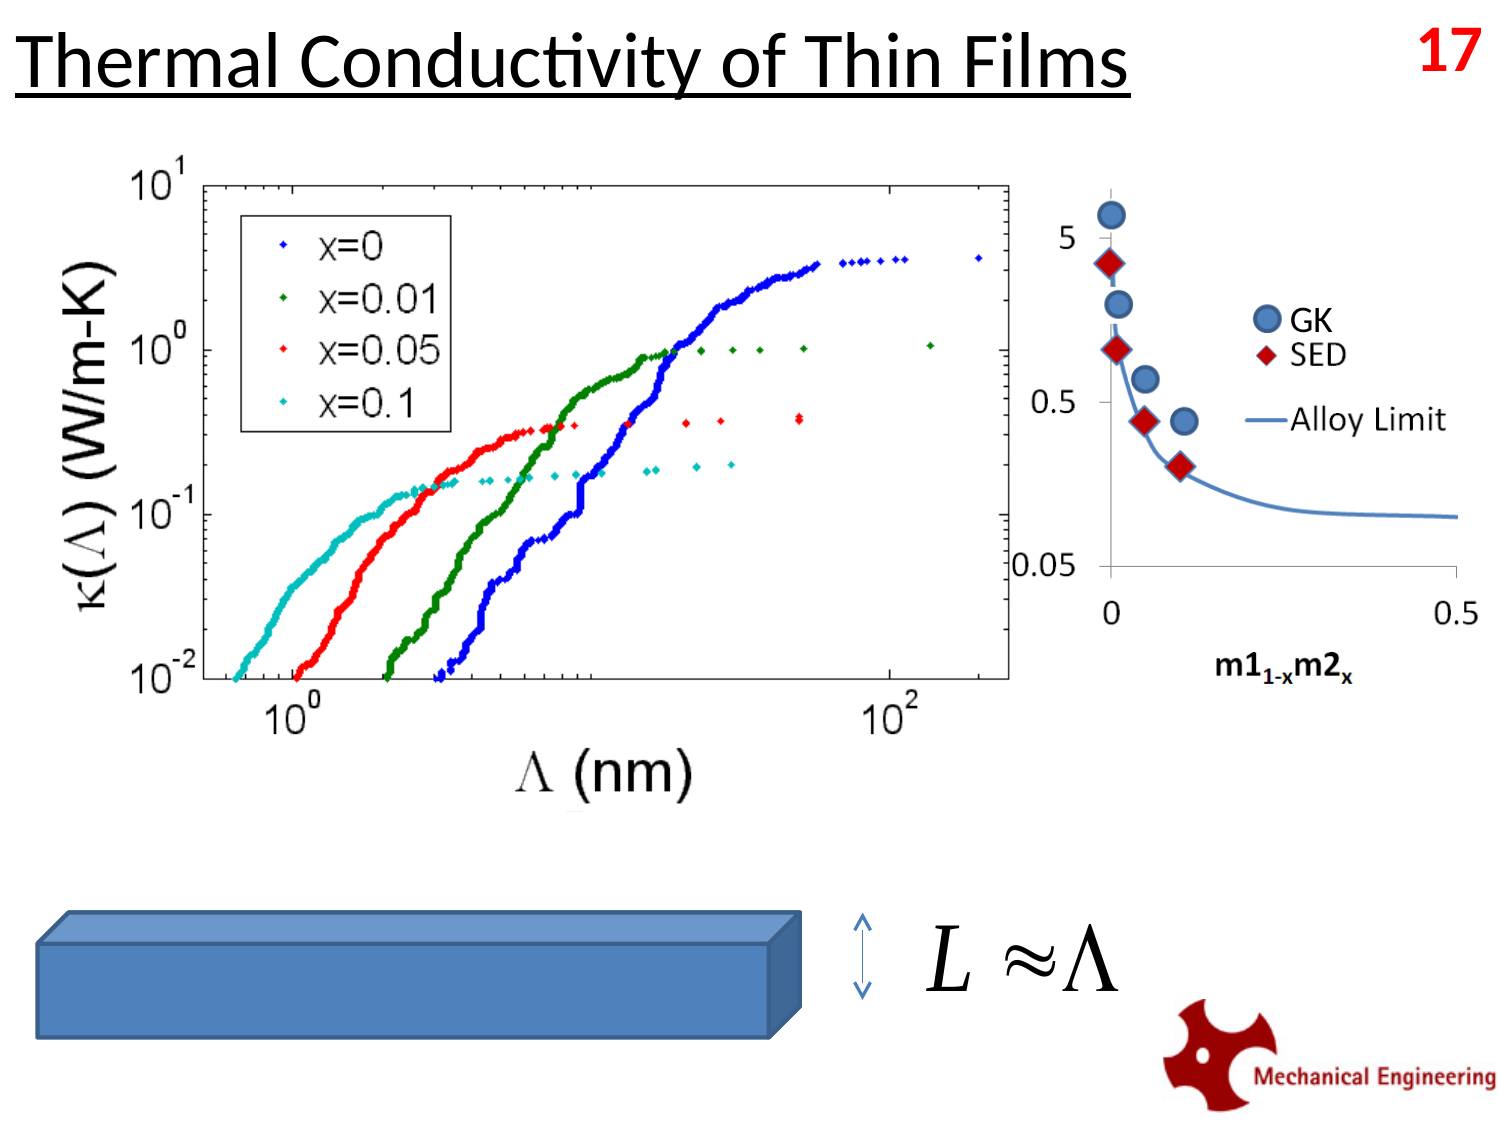

# Thermal Conductivity of Thin Films
17
GK
### Chart: T=5K
| Category | | |
|---|---|---|